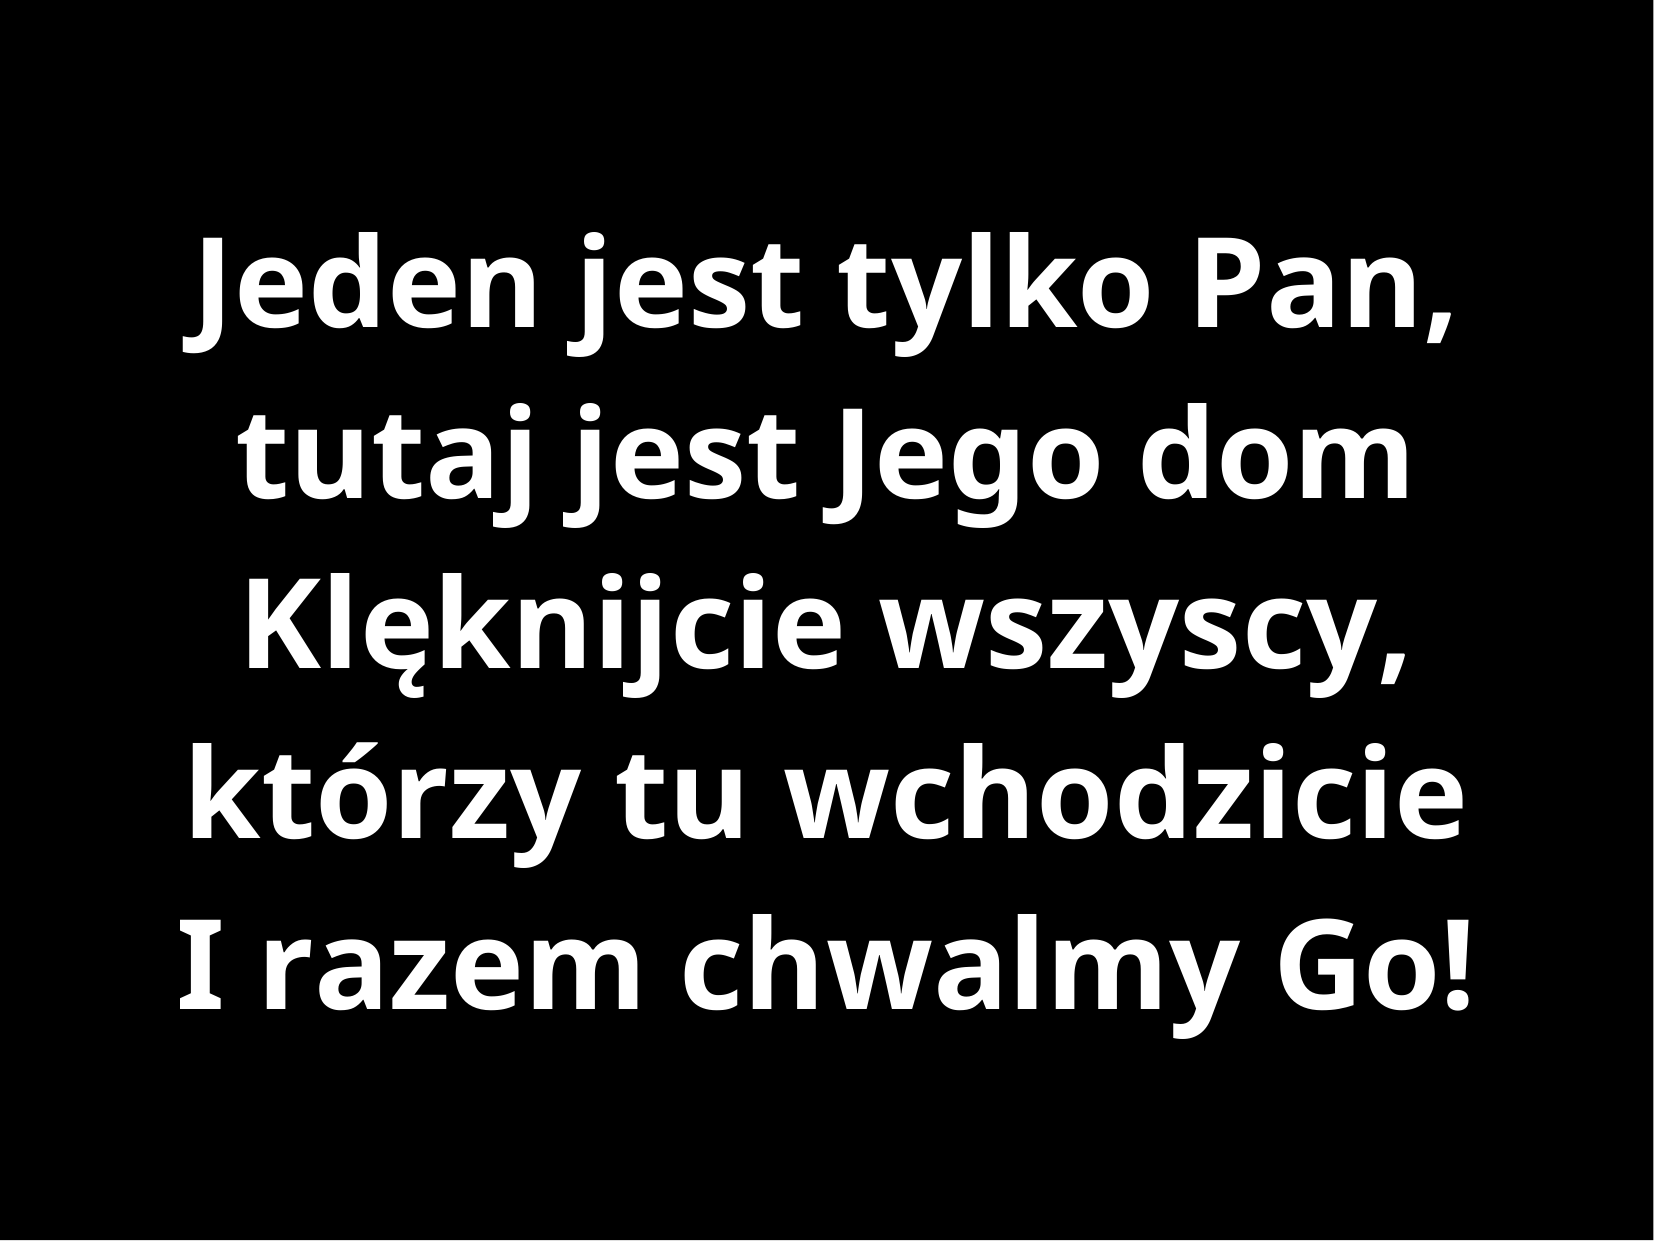

# Jeden jest tylko Pan, tutaj jest Jego dom Klęknijcie wszyscy, którzy tu wchodzicie I razem chwalmy Go!